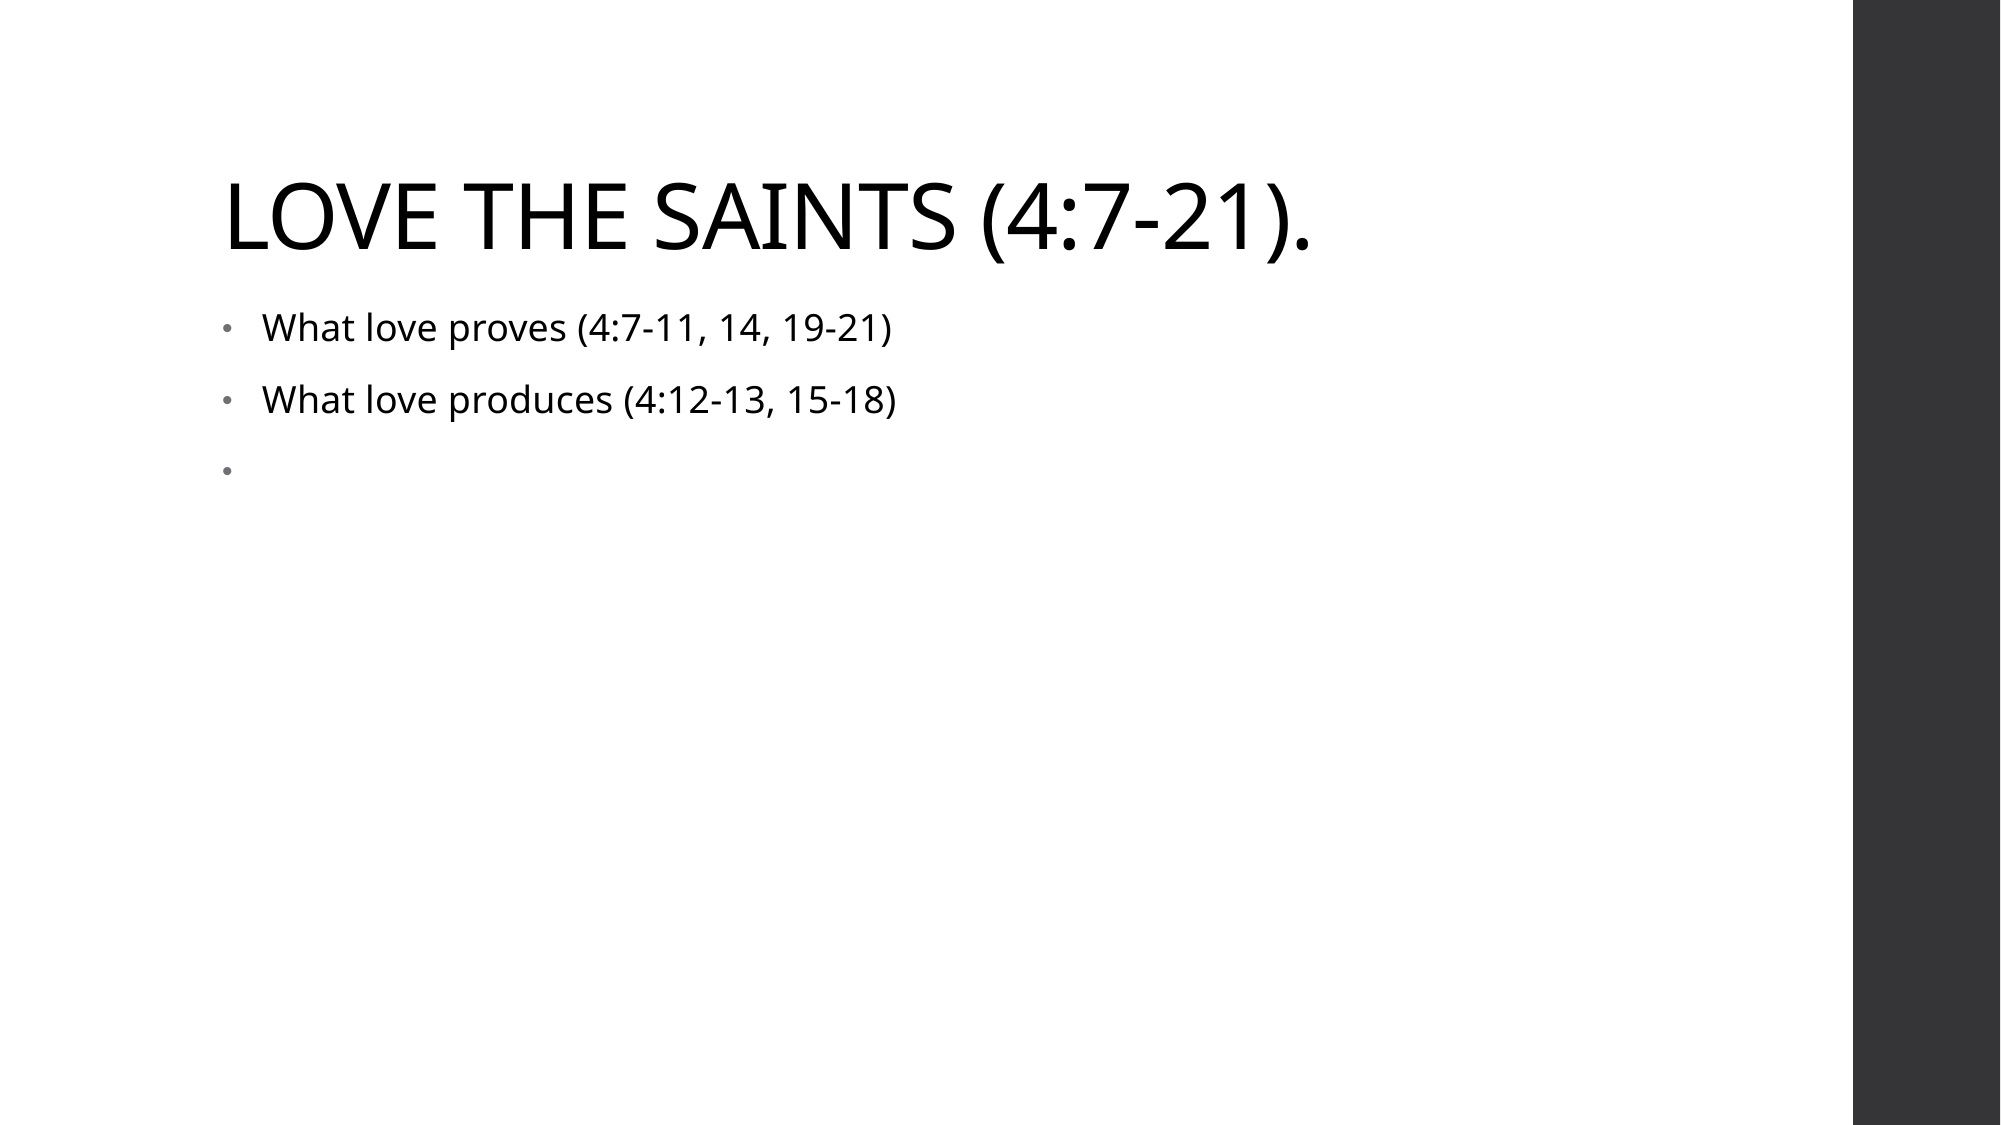

# LOVE THE SAINTS (4:7-21).
 What love proves (4:7-11, 14, 19-21)
 What love produces (4:12-13, 15-18)